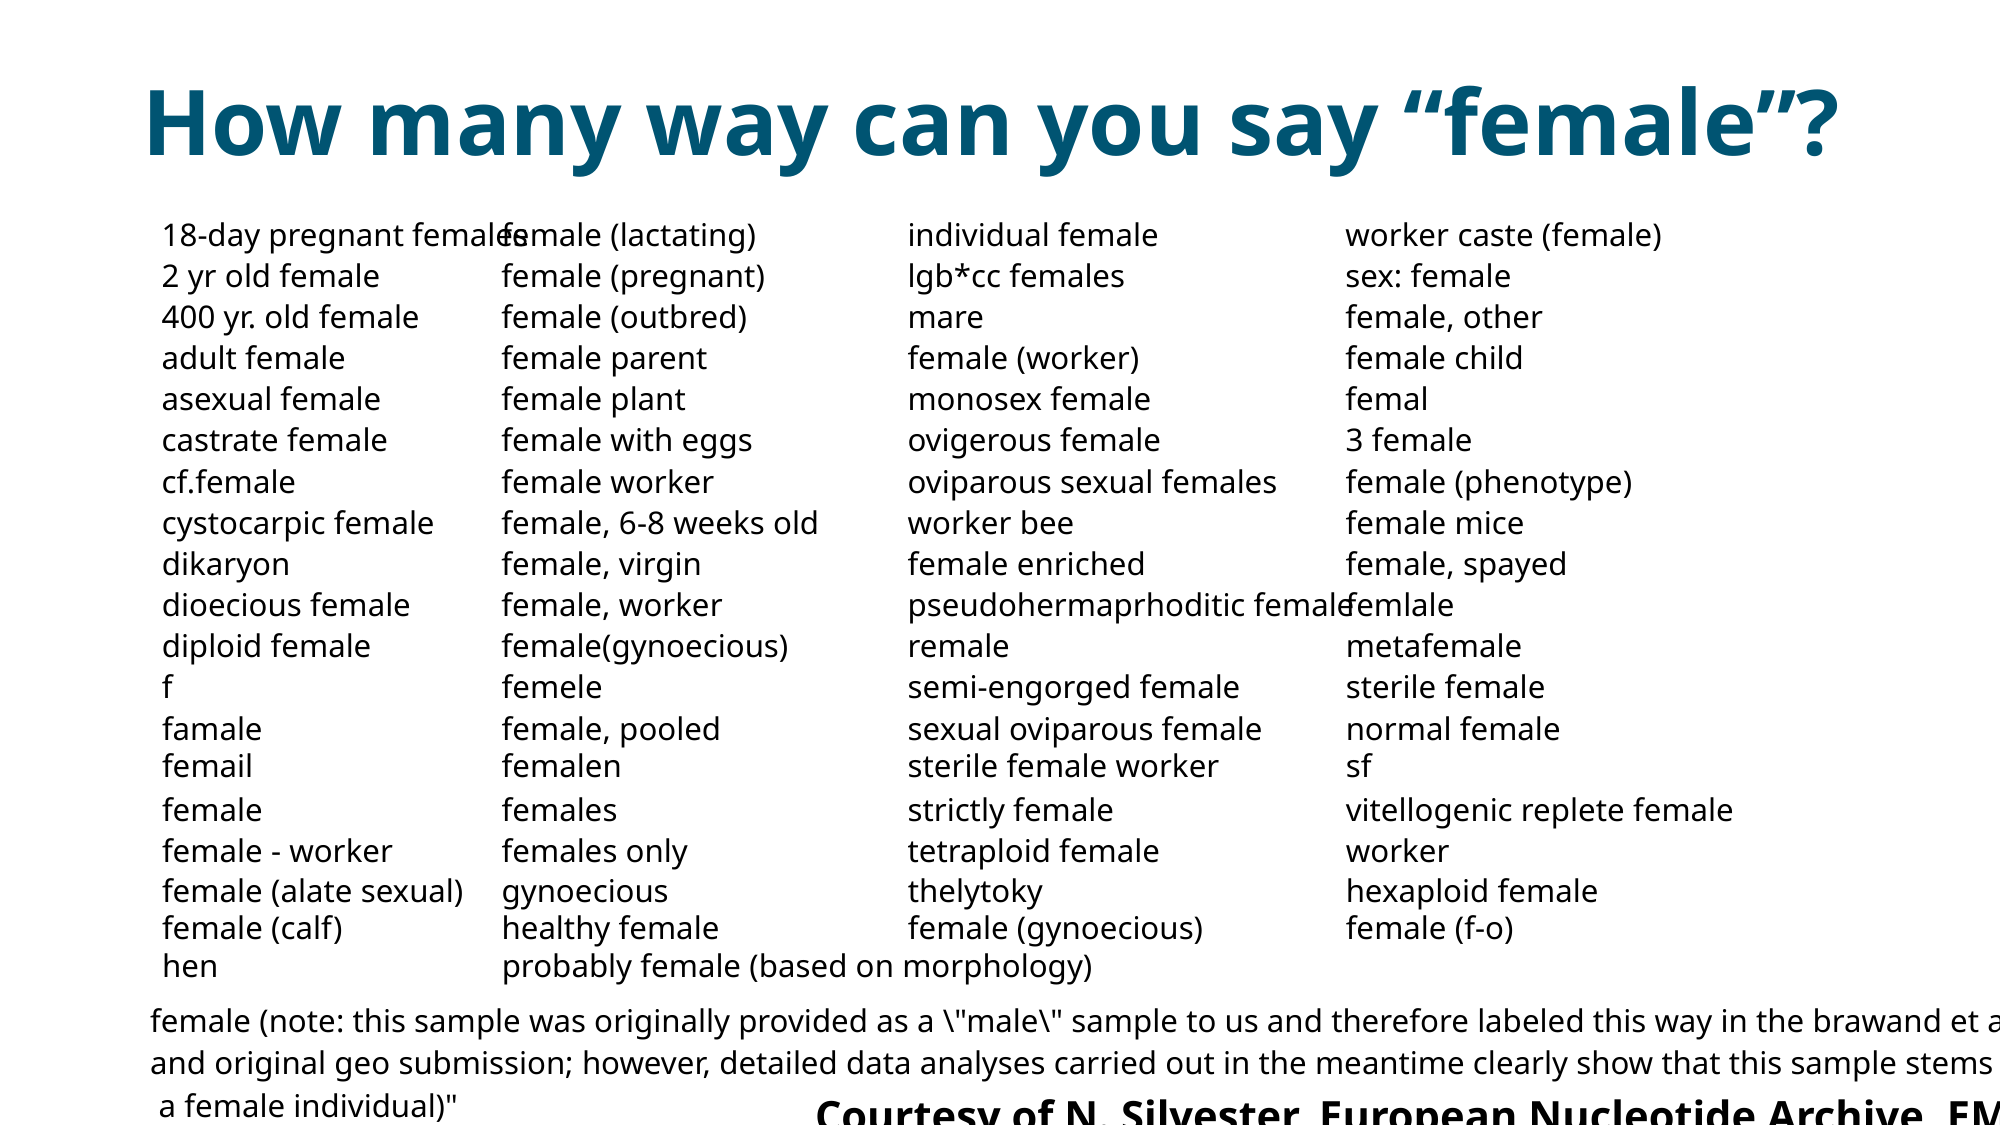

# How many way can you say “female”?
18-day pregnant females
female (lactating)
individual female
worker caste (female)
2 yr old female
female (pregnant)
lgb*cc females
sex: female
400 yr. old female
female (outbred)
mare
female, other
adult female
female parent
female (worker)
female child
asexual female
female plant
monosex female
femal
castrate female
female with eggs
ovigerous female
3 female
cf.female
female worker
oviparous sexual females
female (phenotype)
cystocarpic female
female, 6-8 weeks old
worker bee
female mice
dikaryon
female, virgin
female enriched
female, spayed
dioecious female
female, worker
pseudohermaprhoditic female
femlale
diploid female
female(gynoecious)
remale
metafemale
f
femele
semi-engorged female
sterile female
famale
female, pooled
sexual oviparous female
normal female
femail
femalen
sterile female worker
sf
female
females
strictly female
vitellogenic replete female
female - worker
females only
tetraploid female
worker
female (alate sexual)
gynoecious
thelytoky
hexaploid female
female (calf)
healthy female
female (gynoecious)
female (f-o)
hen
probably female (based on morphology)
female (note: this sample was originally provided as a \"male\" sample to us and therefore labeled this way in the brawand et al. paper
and original geo submission; however, detailed data analyses carried out in the meantime clearly show that this sample stems from
 a female individual)"
Courtesy of N. Silvester, European Nucleotide Archive, EMBL-EBI